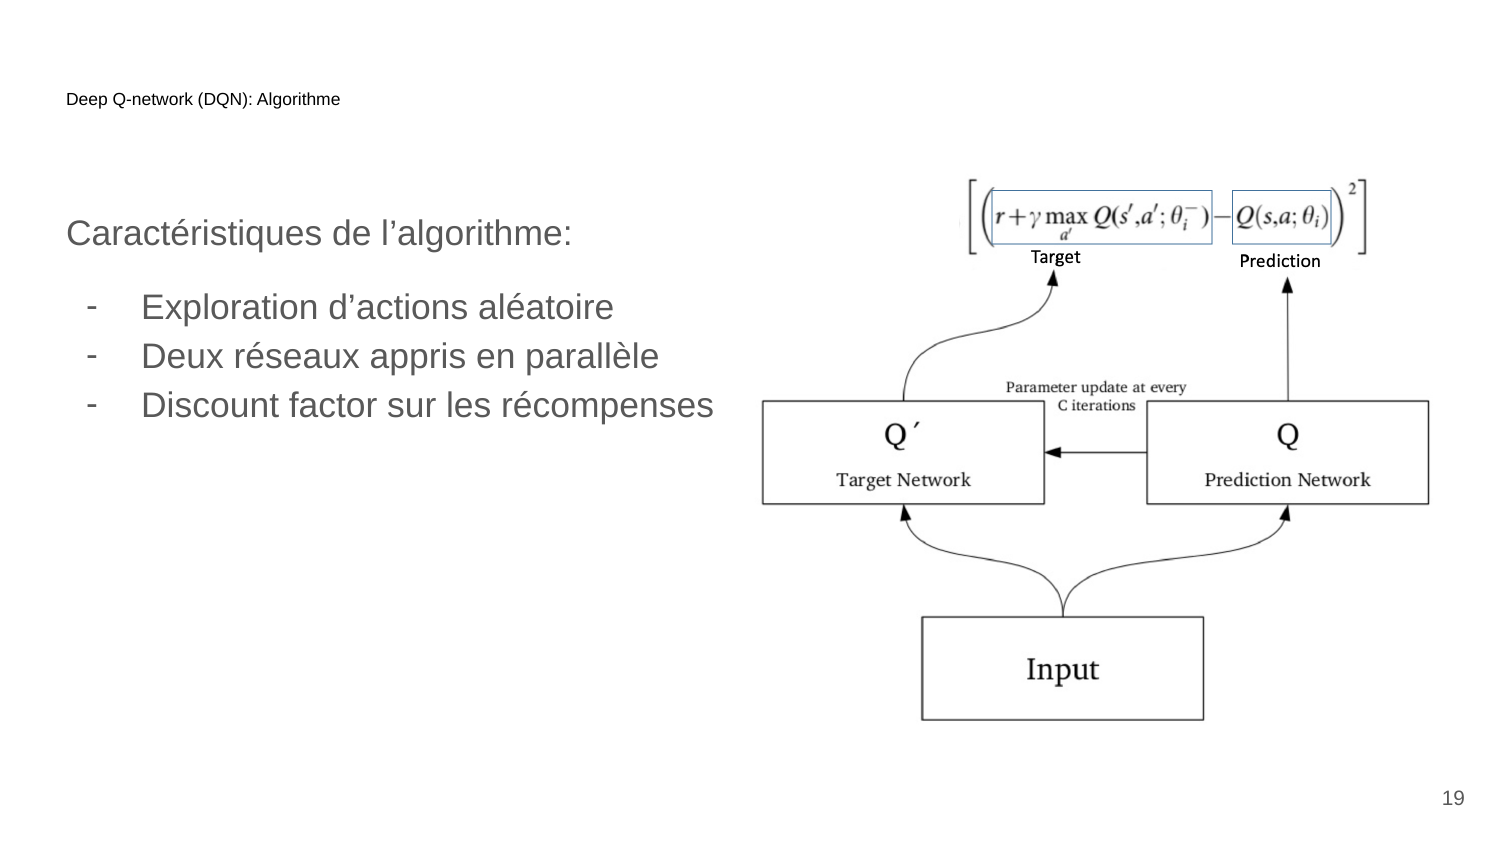

# Deep Q-network (DQN): Algorithme
Caractéristiques de l’algorithme:
Exploration d’actions aléatoire
Deux réseaux appris en parallèle
Discount factor sur les récompenses